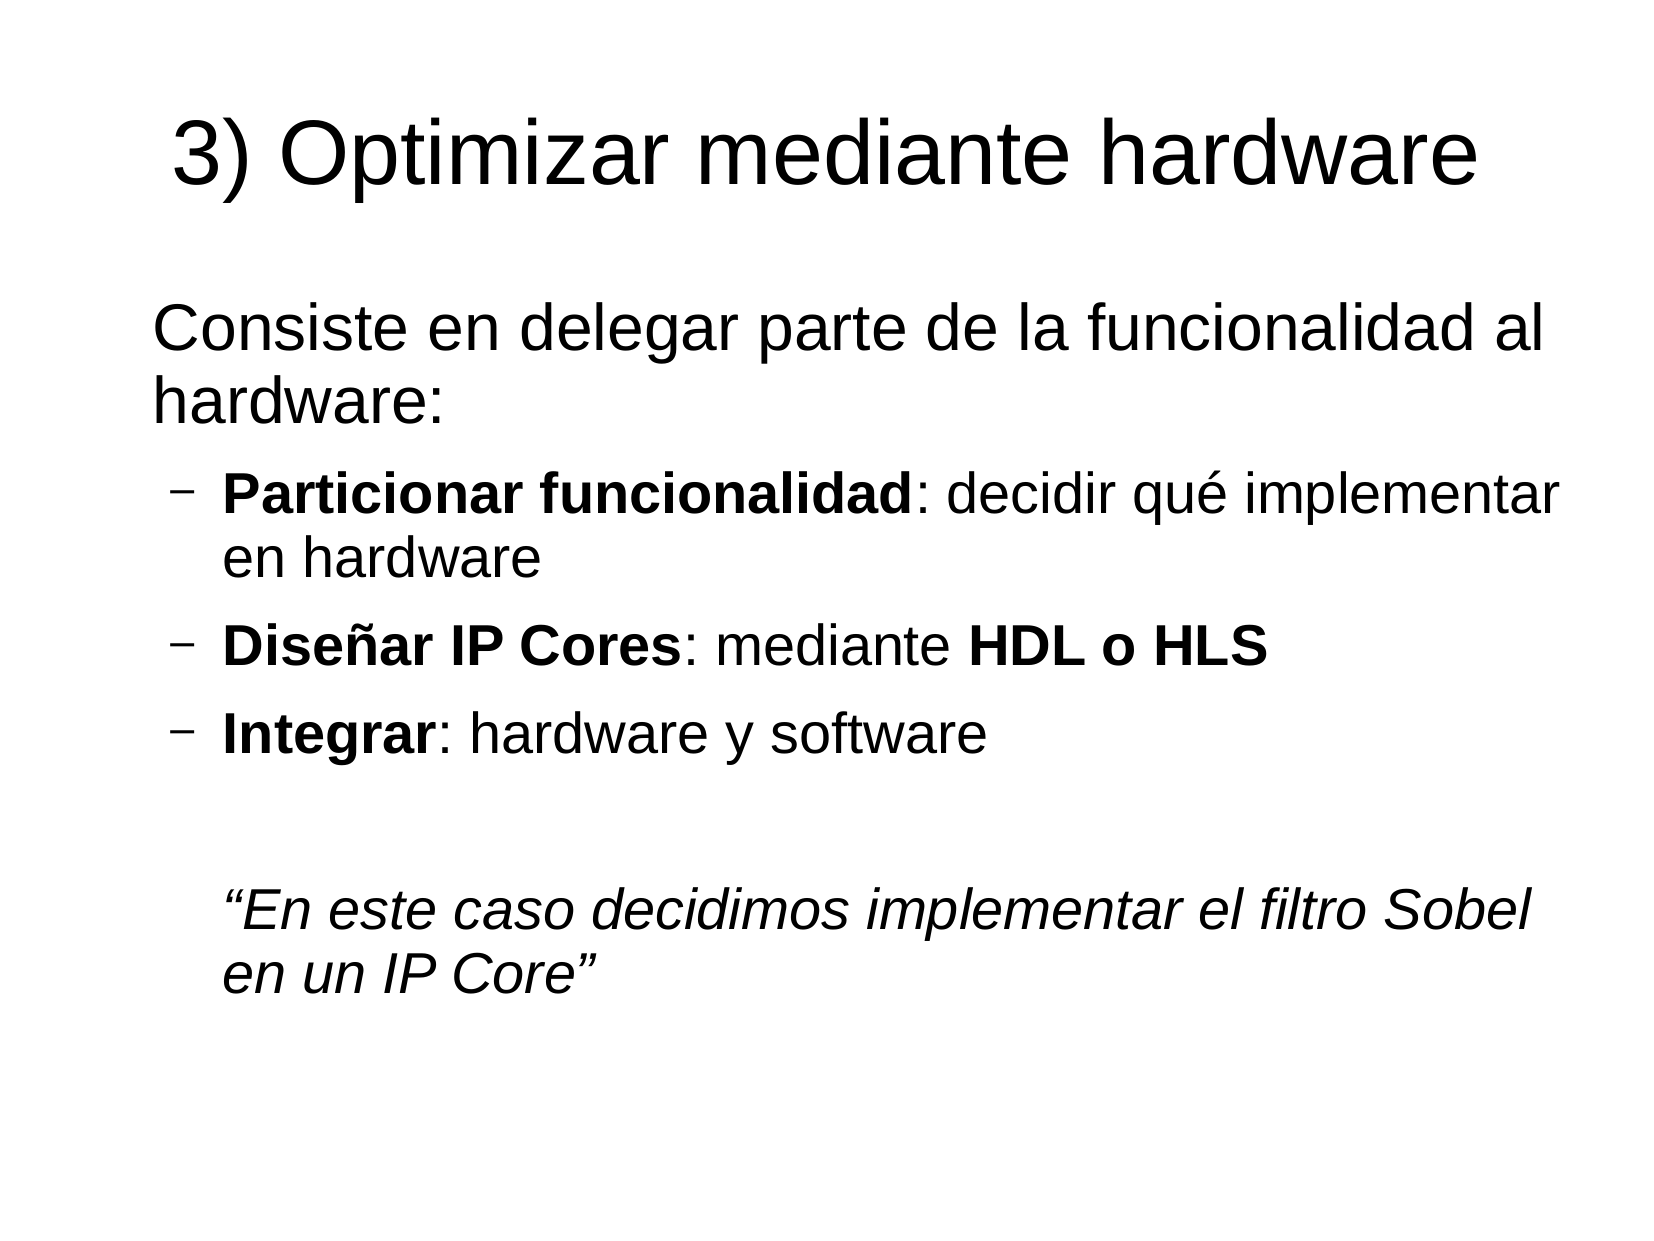

# 3) Optimizar mediante hardware
Consiste en delegar parte de la funcionalidad al hardware:
Particionar funcionalidad: decidir qué implementar en hardware
Diseñar IP Cores: mediante HDL o HLS
Integrar: hardware y software
“En este caso decidimos implementar el filtro Sobel en un IP Core”